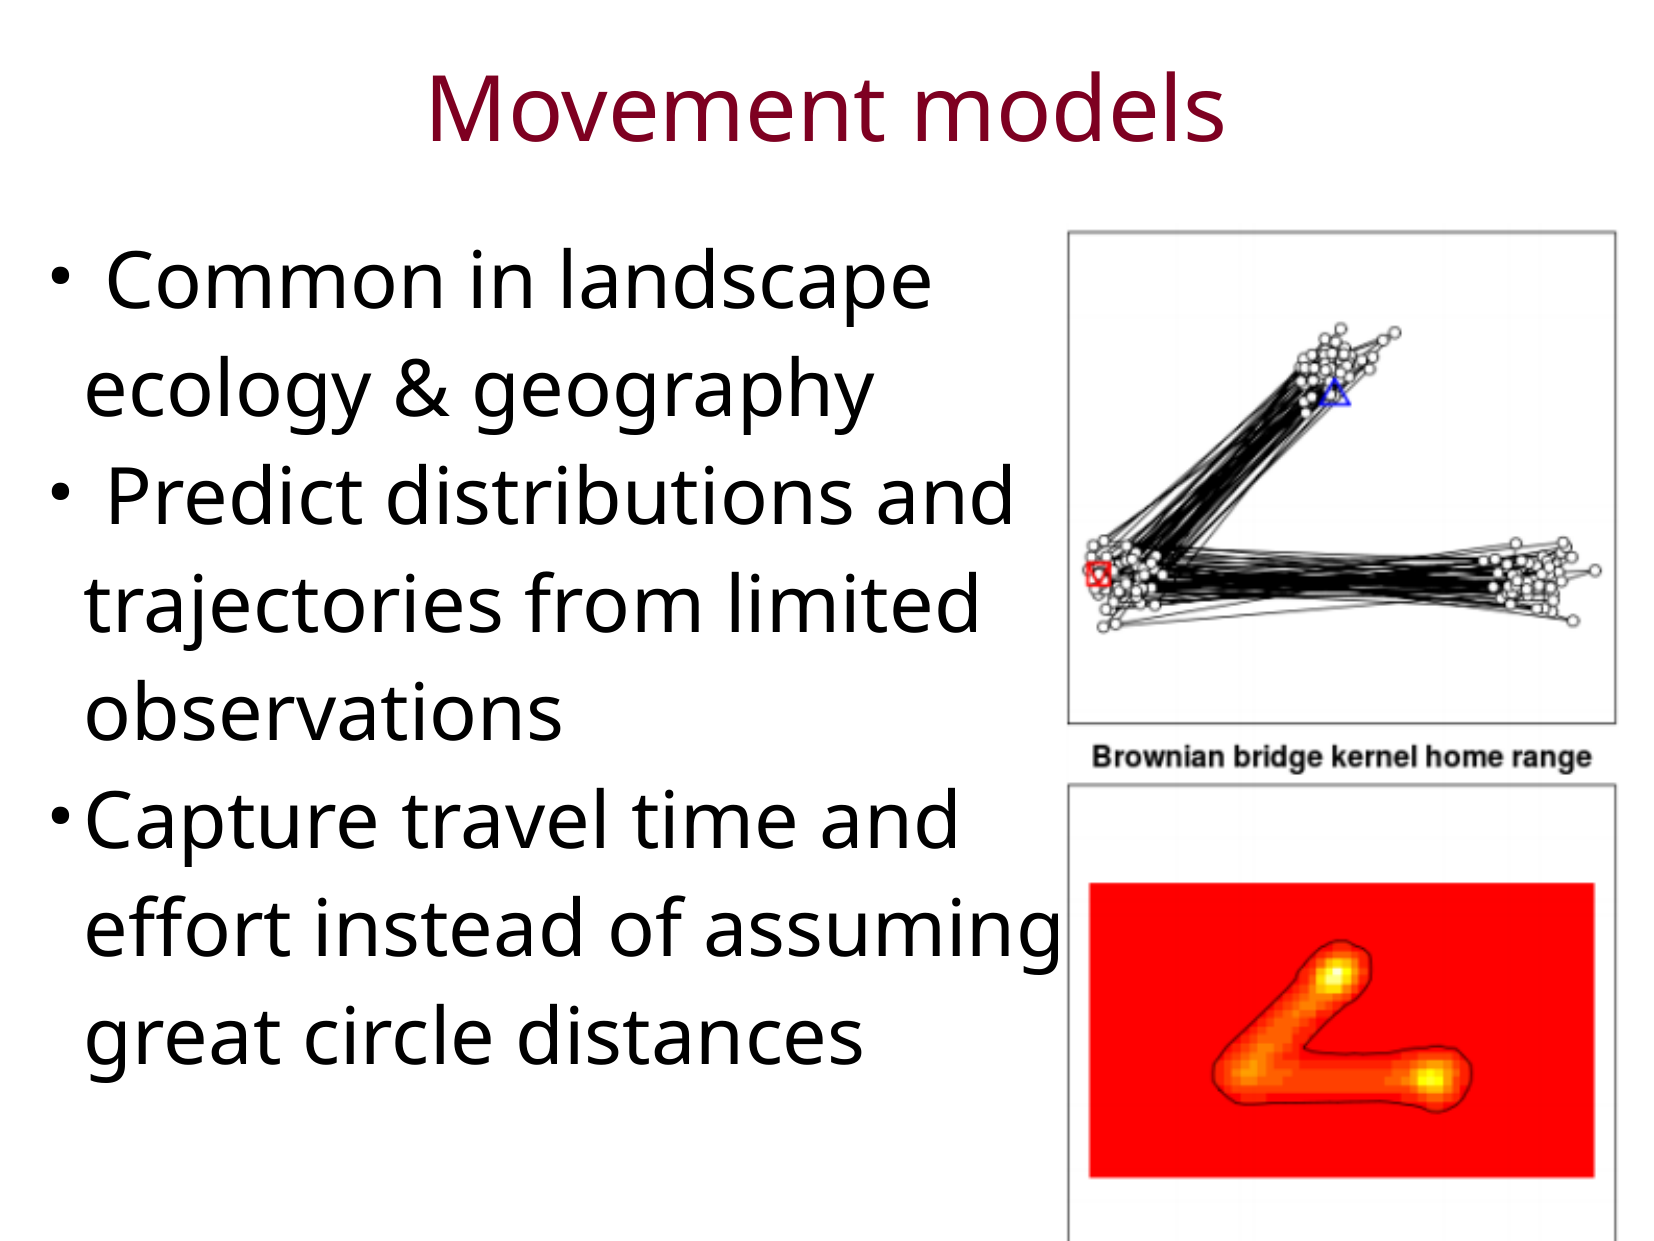

Movement models
 Common in landscape ecology & geography
 Predict distributions and trajectories from limited observations
Capture travel time and effort instead of assuming great circle distances
#